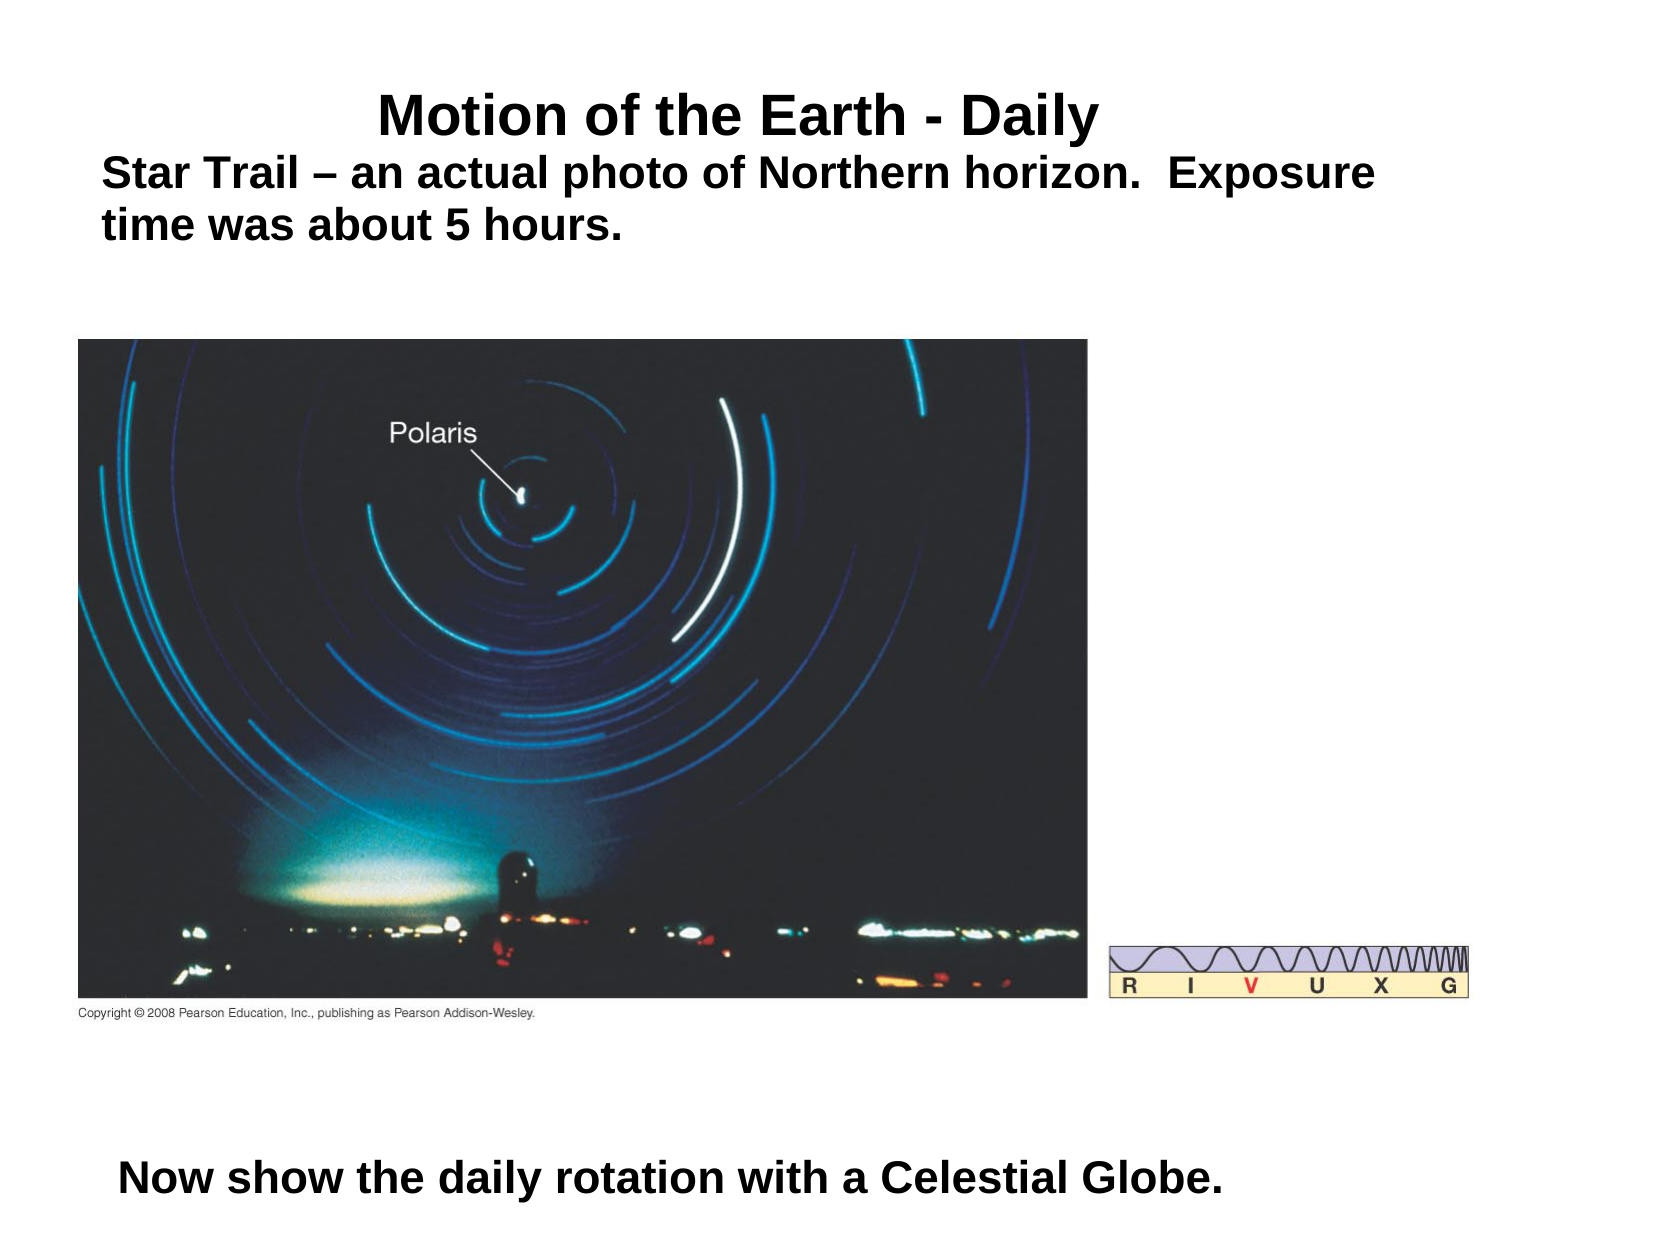

Motion of the Earth - Daily
Star Trail – an actual photo of Northern horizon. Exposure time was about 5 hours.
Now show the daily rotation with a Celestial Globe.